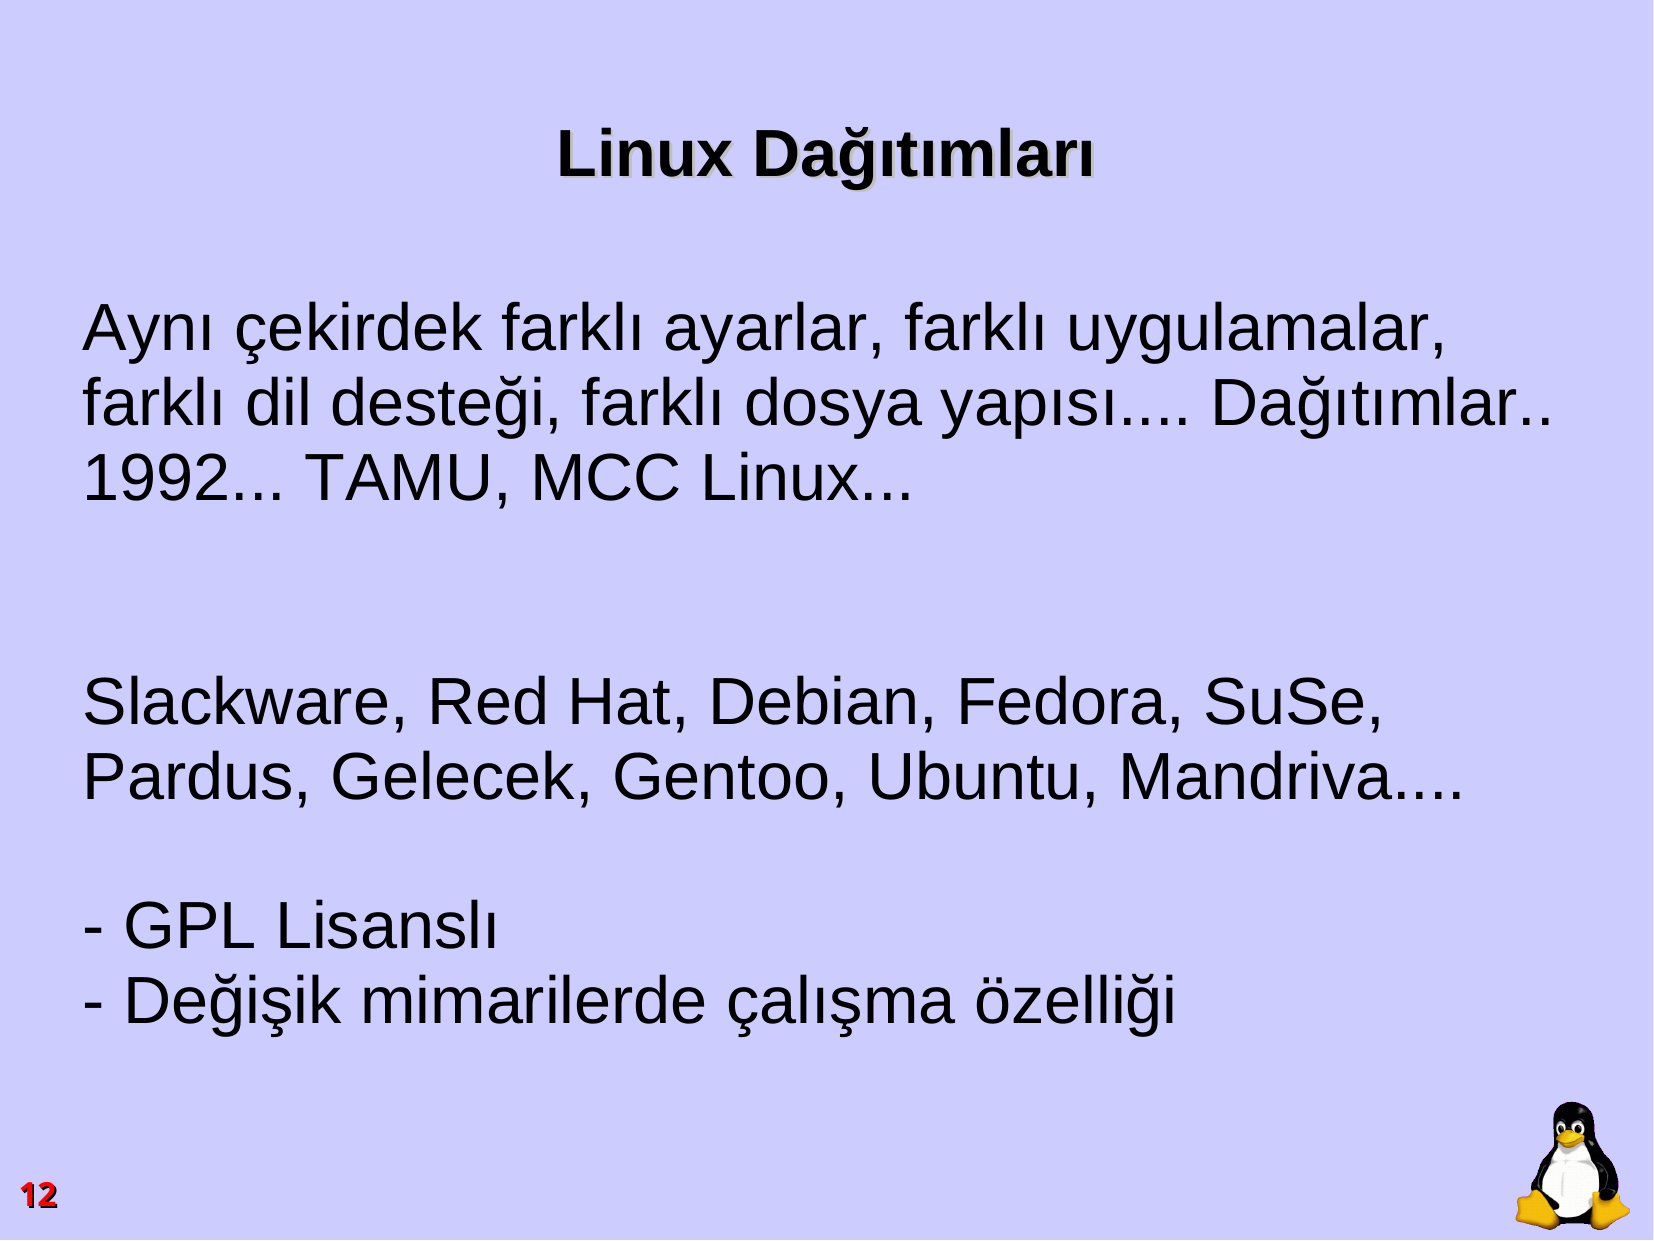

# Linux Dağıtımları
Aynı çekirdek farklı ayarlar, farklı uygulamalar, farklı dil desteği, farklı dosya yapısı.... Dağıtımlar..
1992... TAMU, MCC Linux...
Slackware, Red Hat, Debian, Fedora, SuSe, Pardus, Gelecek, Gentoo, Ubuntu, Mandriva....
- GPL Lisanslı
- Değişik mimarilerde çalışma özelliği